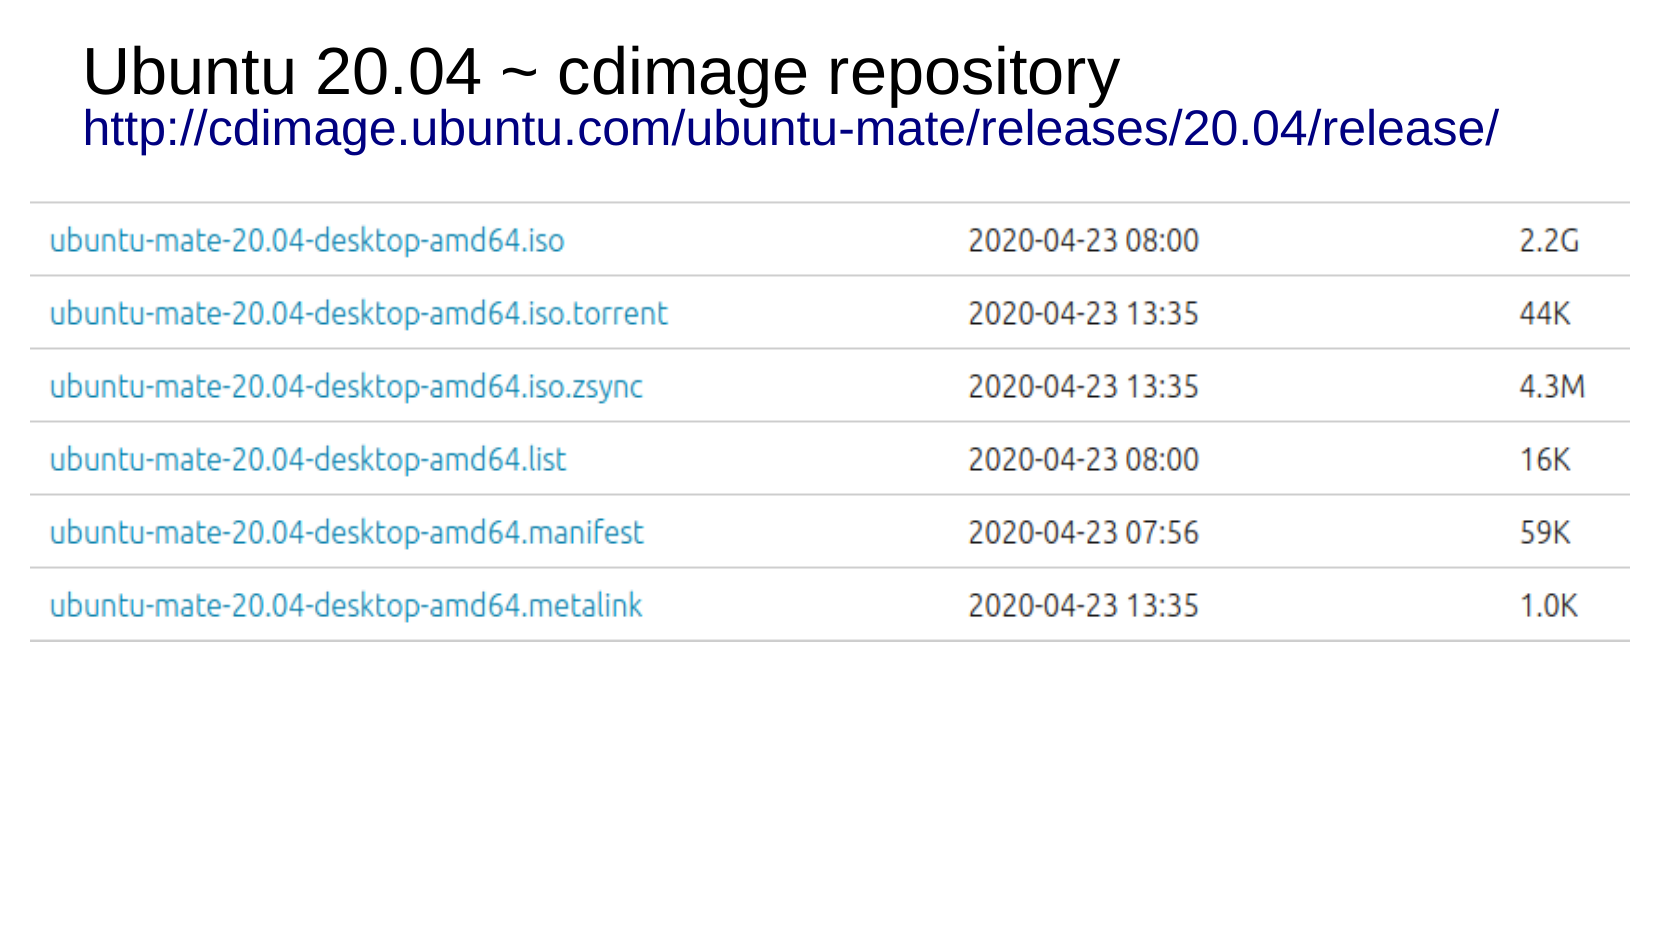

# Ubuntu 20.04 ~ cdimage repository
http://cdimage.ubuntu.com/ubuntu-mate/releases/20.04/release/